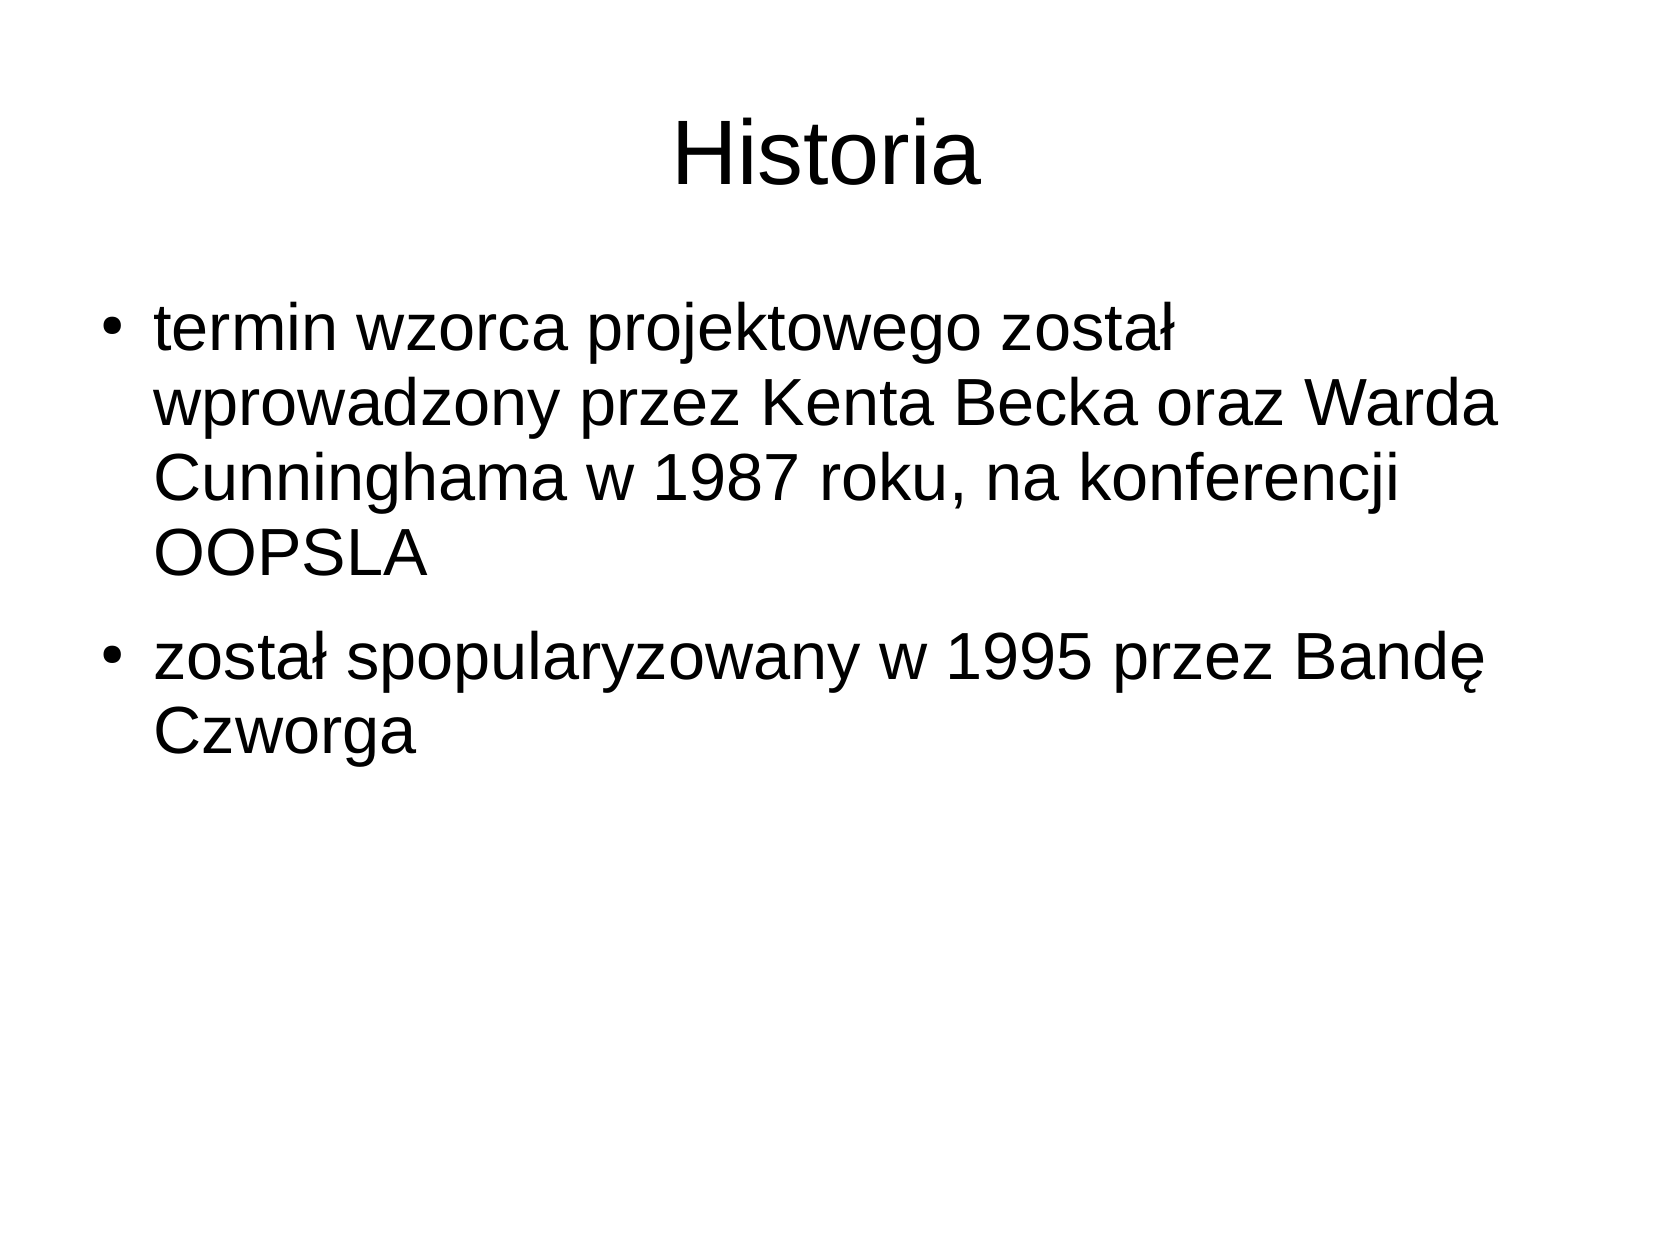

# Historia
termin wzorca projektowego został wprowadzony przez Kenta Becka oraz Warda Cunninghama w 1987 roku, na konferencji OOPSLA
został spopularyzowany w 1995 przez Bandę Czworga